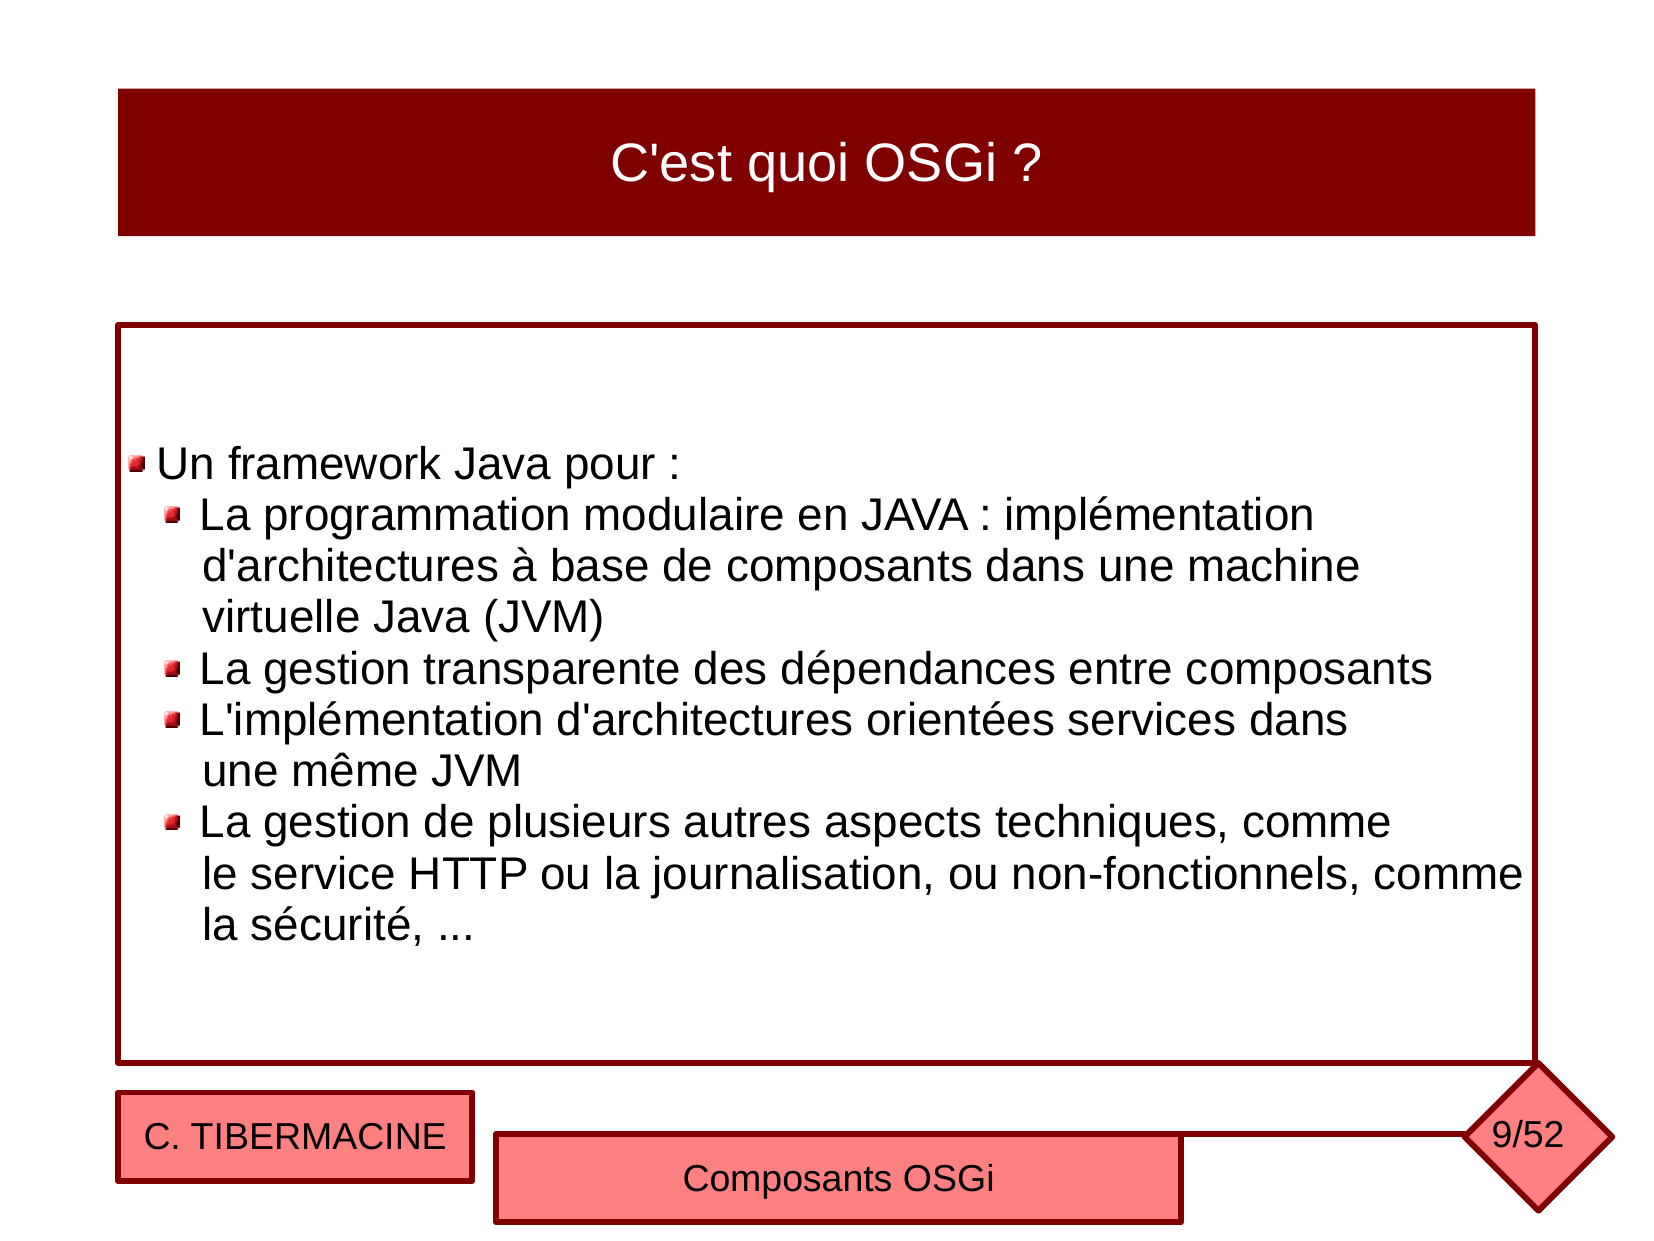

C'est quoi OSGi ?
 Un framework Java pour :
La programmation modulaire en JAVA : implémentation
	d'architectures à base de composants dans une machine
	virtuelle Java (JVM)
La gestion transparente des dépendances entre composants
L'implémentation d'architectures orientées services dans
	une même JVM
La gestion de plusieurs autres aspects techniques, comme
	le service HTTP ou la journalisation, ou non-fonctionnels, comme
	la sécurité, ...
C. TIBERMACINE
Composants OSGi